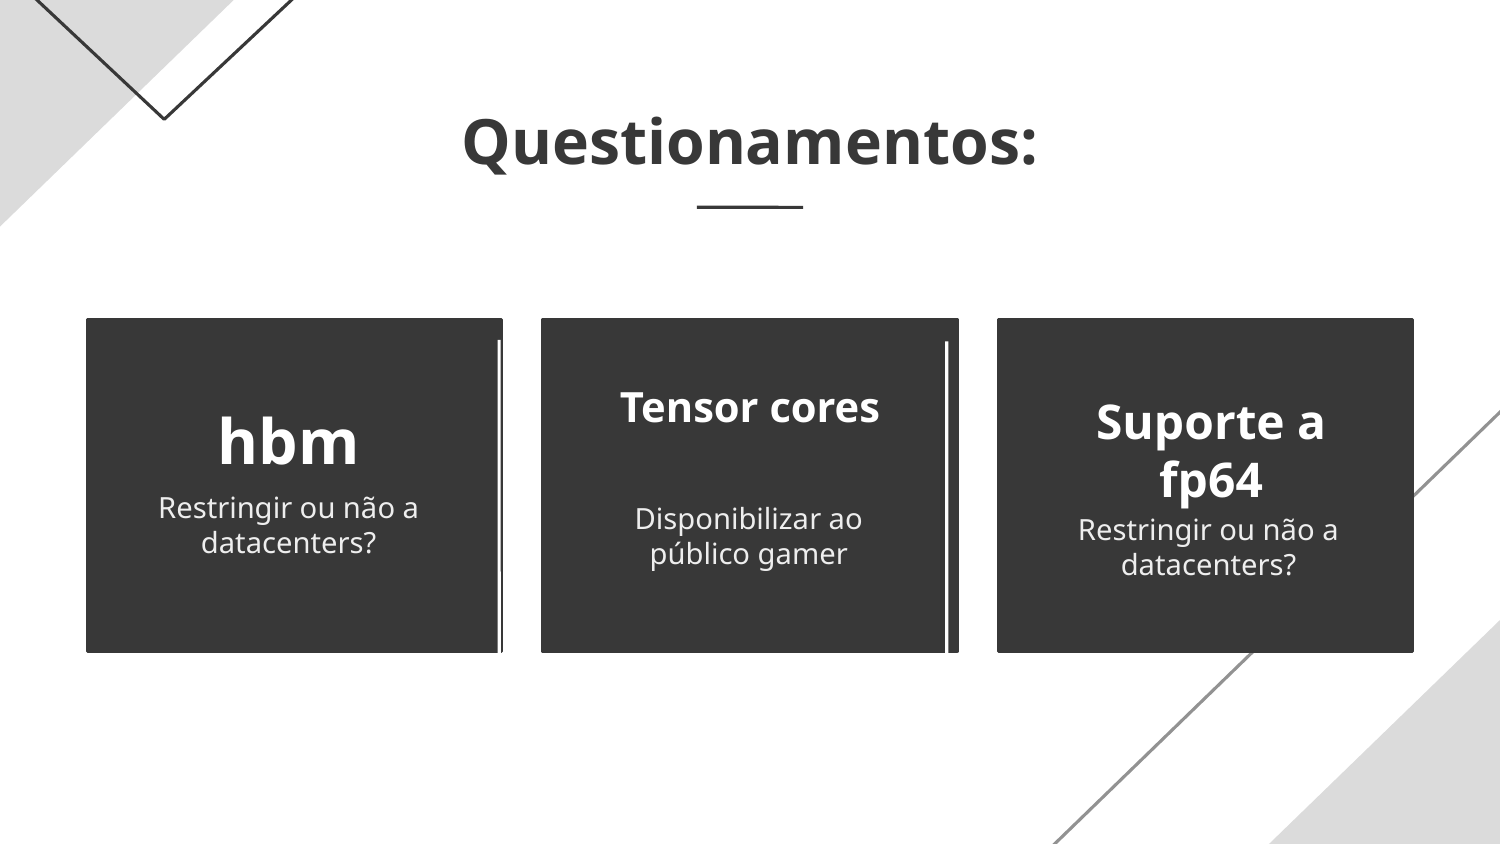

# Questionamentos:
Tensor cores
Suporte a fp64
hbm
Restringir ou não a datacenters?
Disponibilizar ao público gamer
Restringir ou não a datacenters?